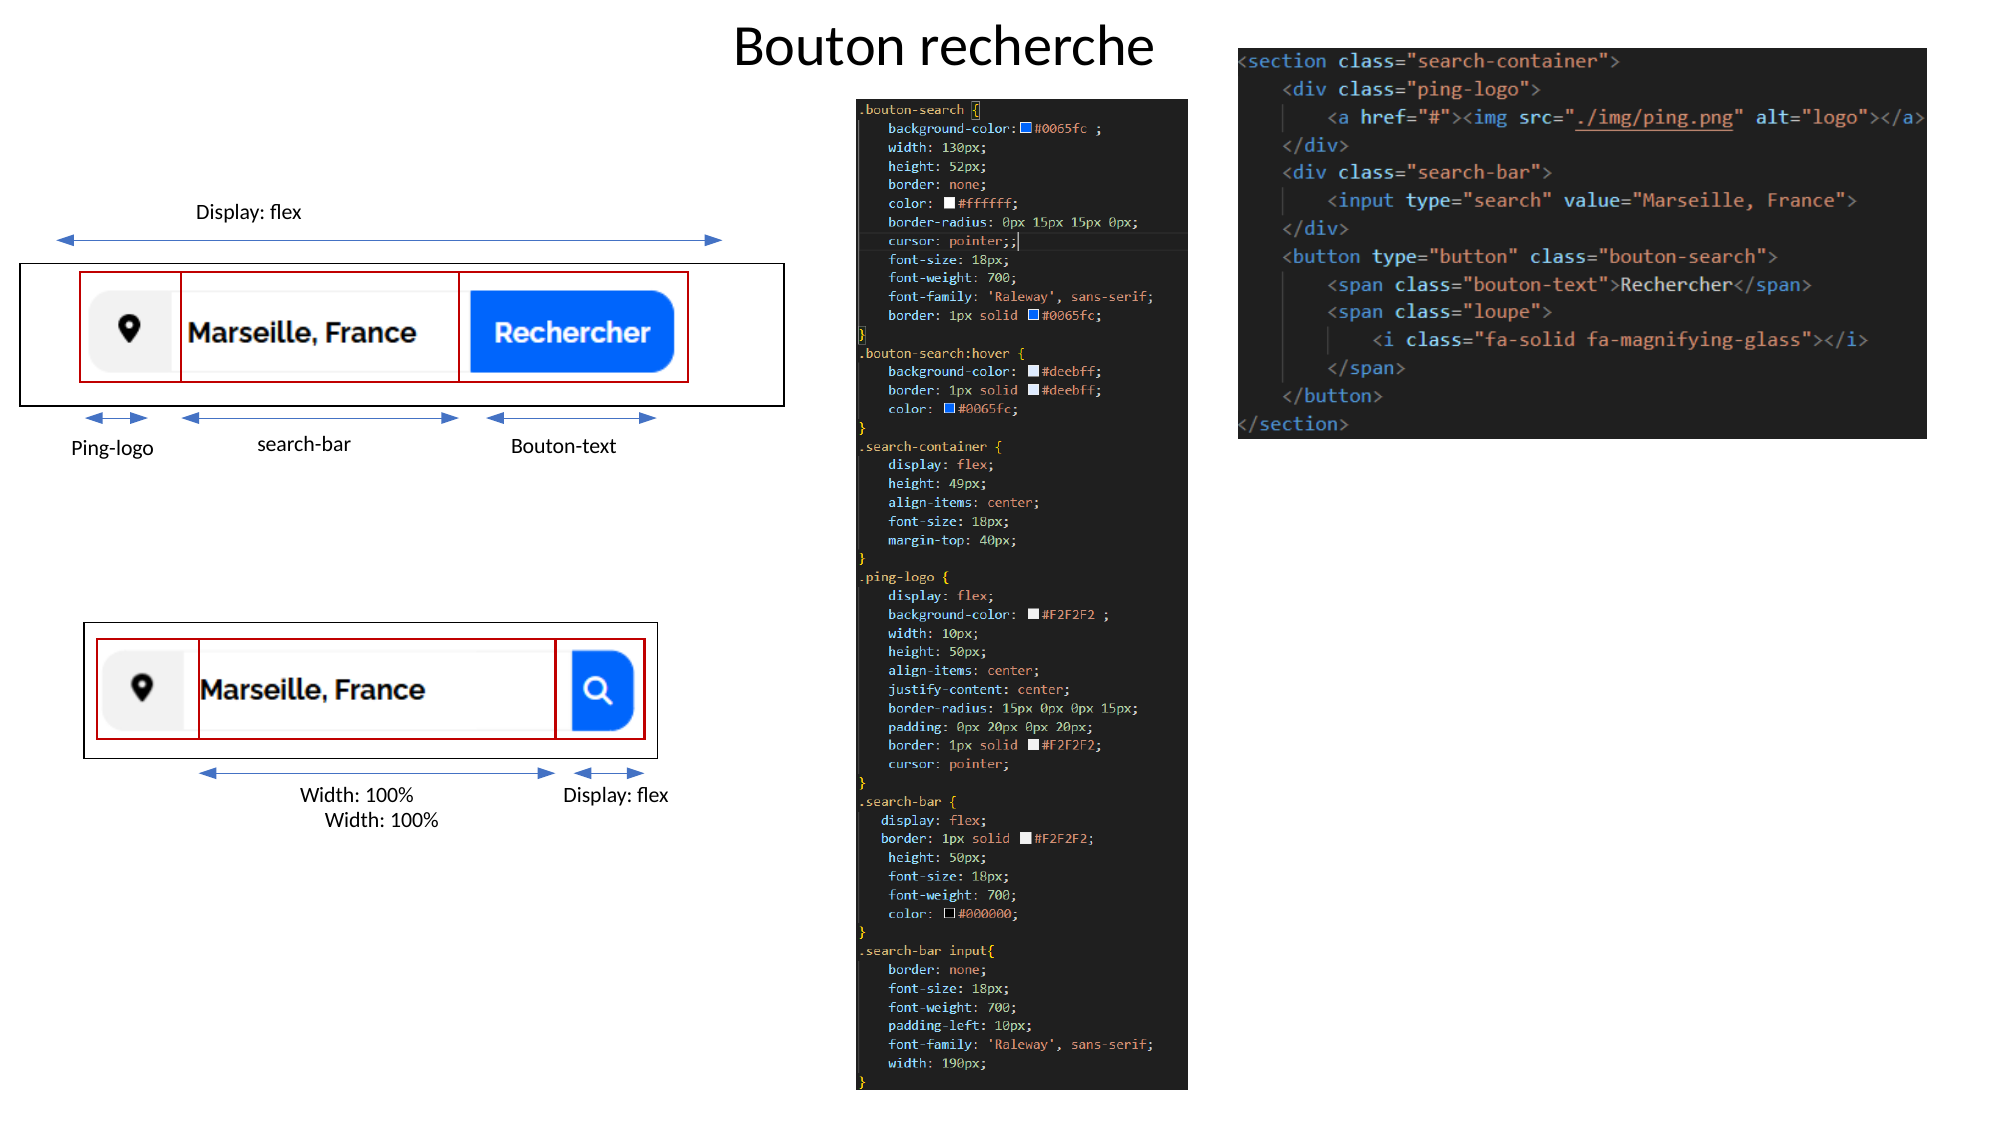

Bouton recherche
Display: flex
search-bar
Bouton-text
Ping-logo
Width: 100%
Display: flex
Width: 100%